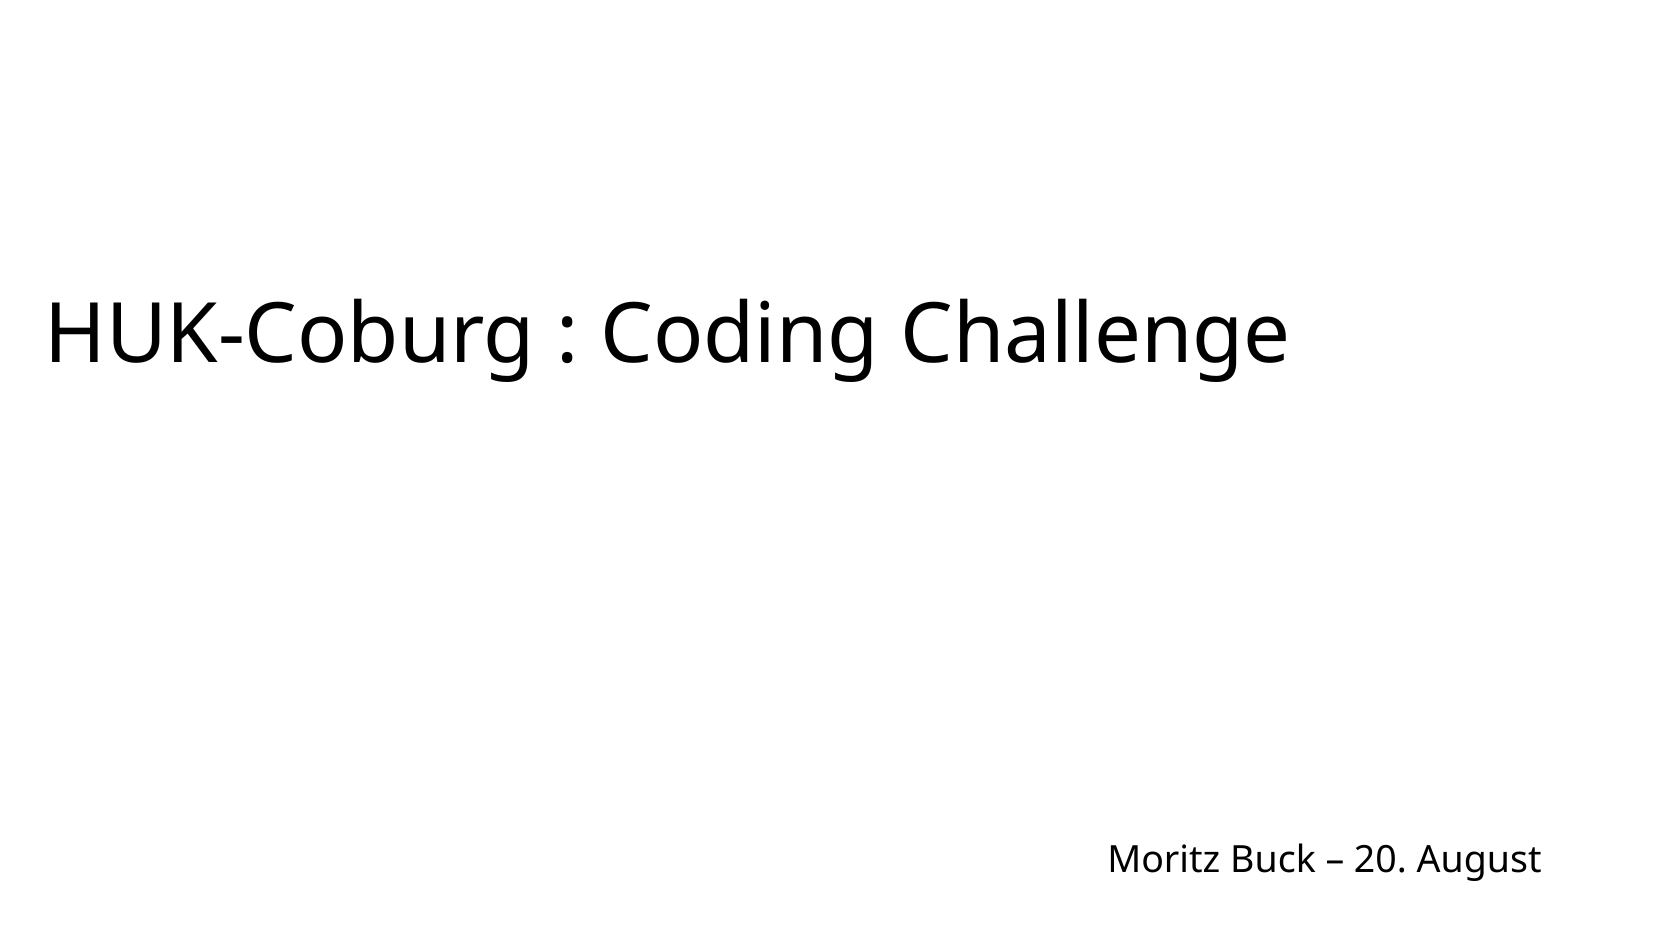

HUK-Coburg : Coding Challenge
Moritz Buck – 20. August